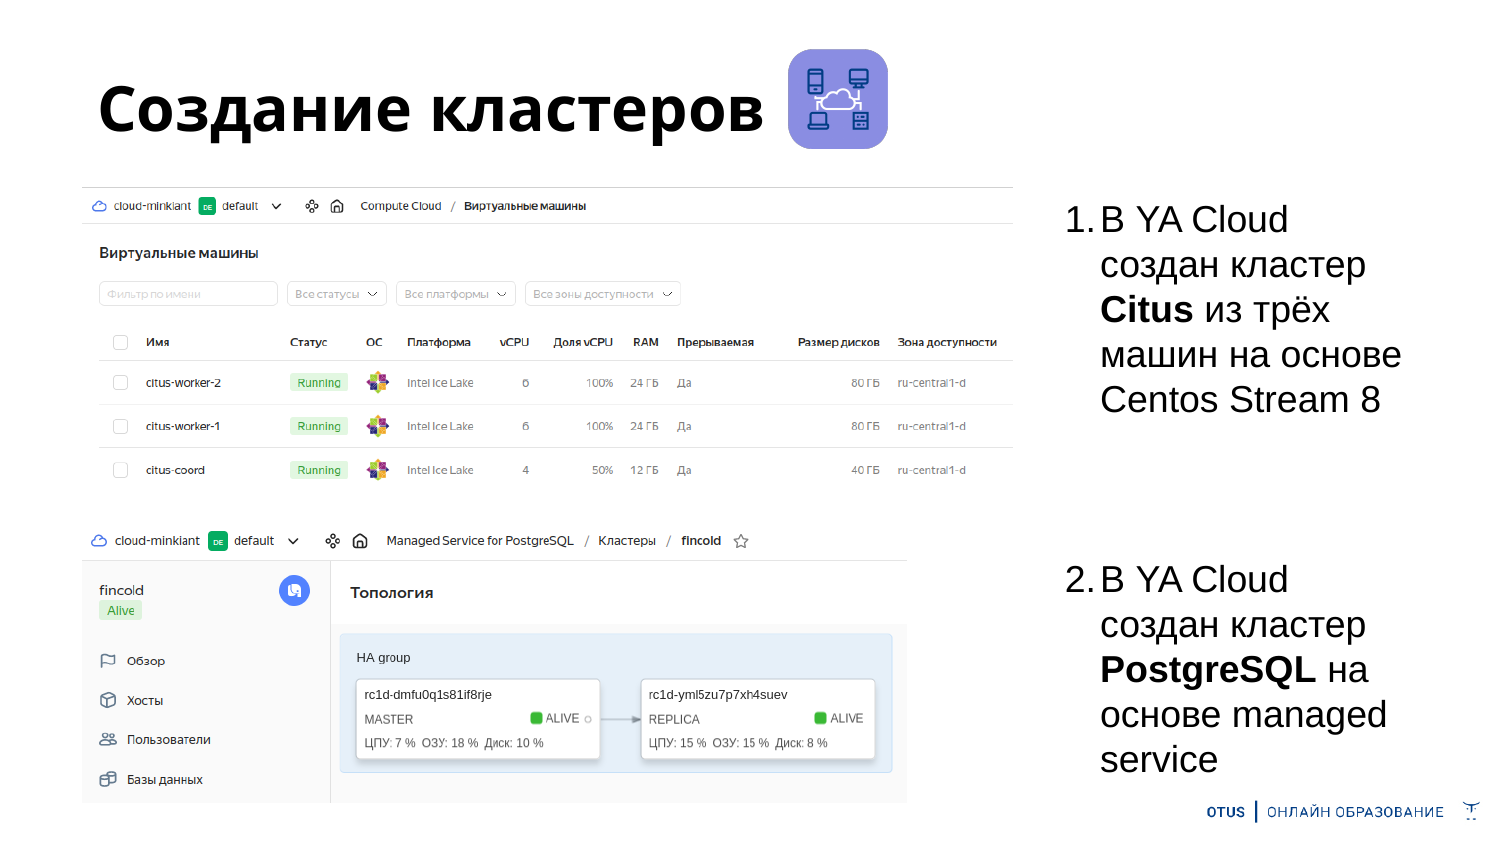

# Создание кластеров
В YA Cloud создан кластер Сitus из трёх машин на основе Centos Stream 8
В YA Cloud создан кластер PostgreSQL на основе managed service